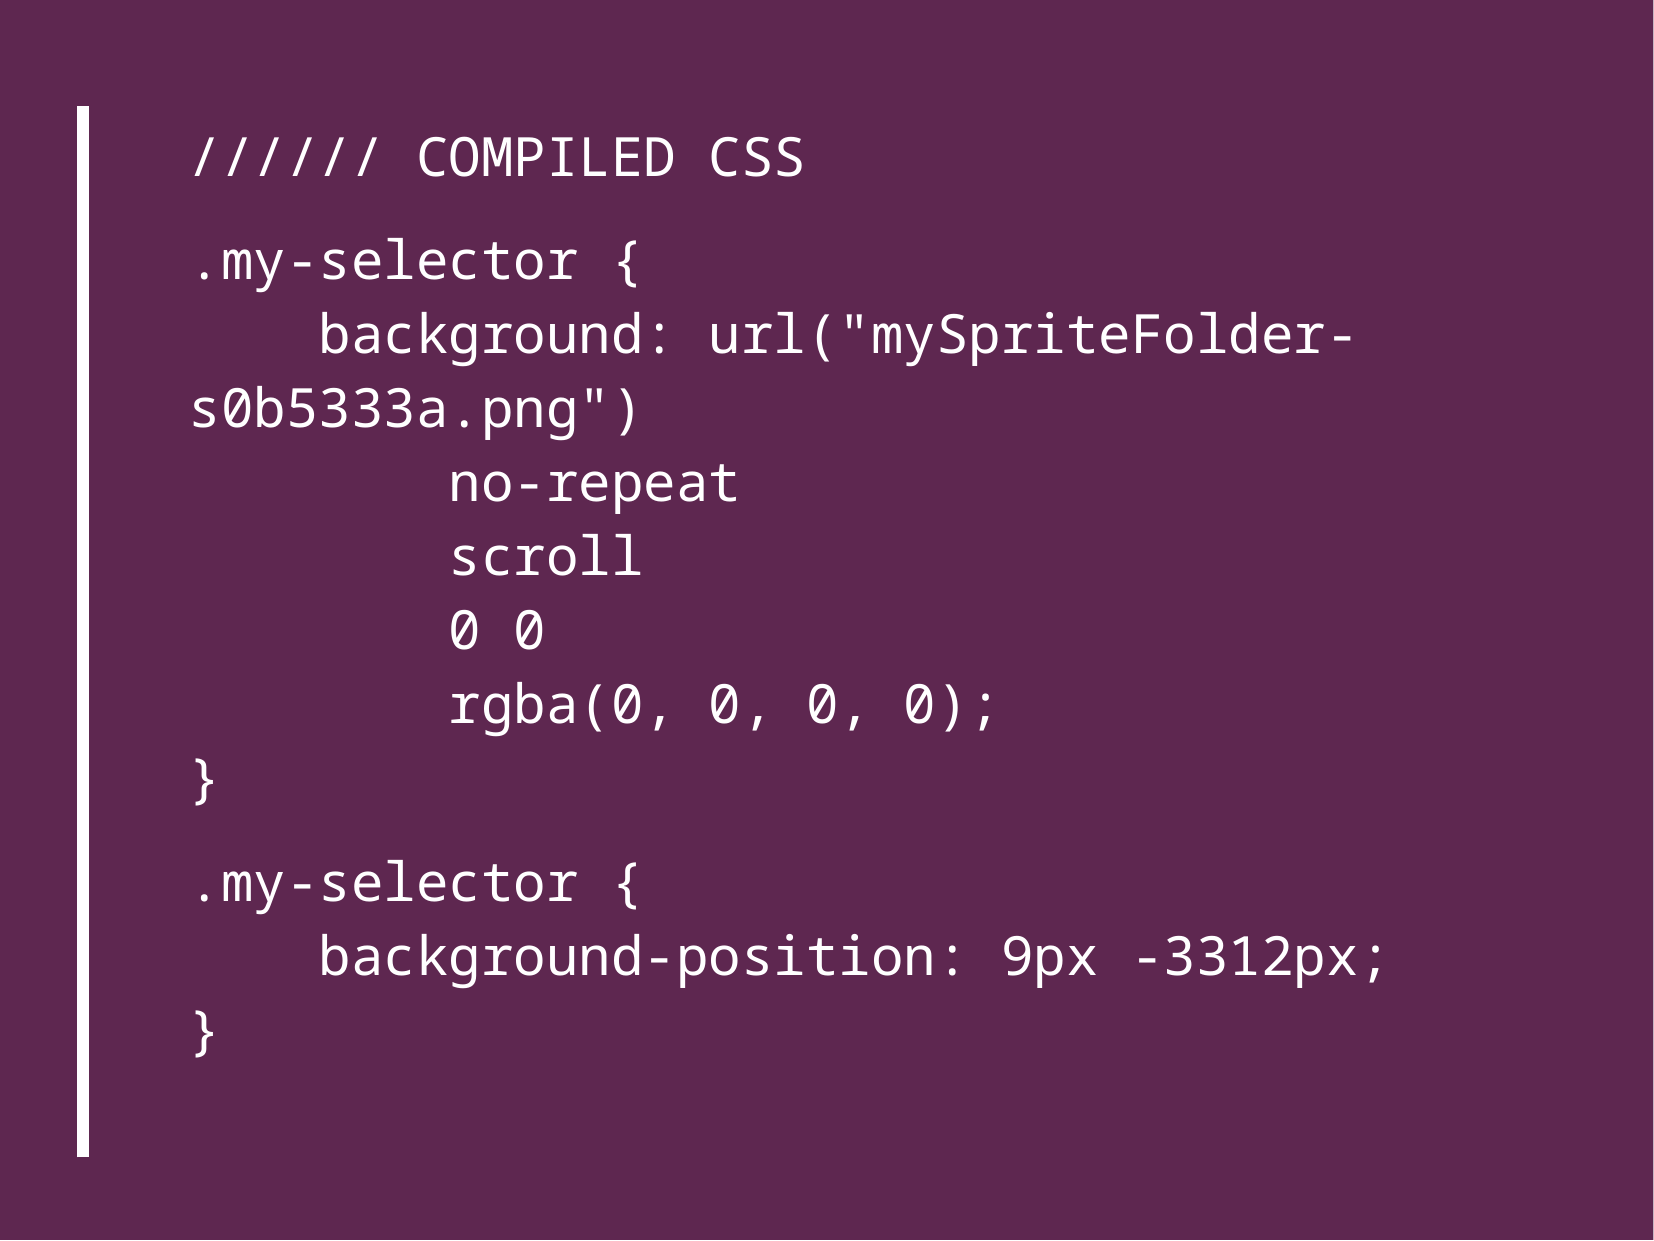

# ////// COMPILED CSS
.my-selector {
 background: url("mySpriteFolder-s0b5333a.png")
 no-repeat
 scroll
 0 0
 rgba(0, 0, 0, 0);
}
.my-selector {
 background-position: 9px -3312px;
}